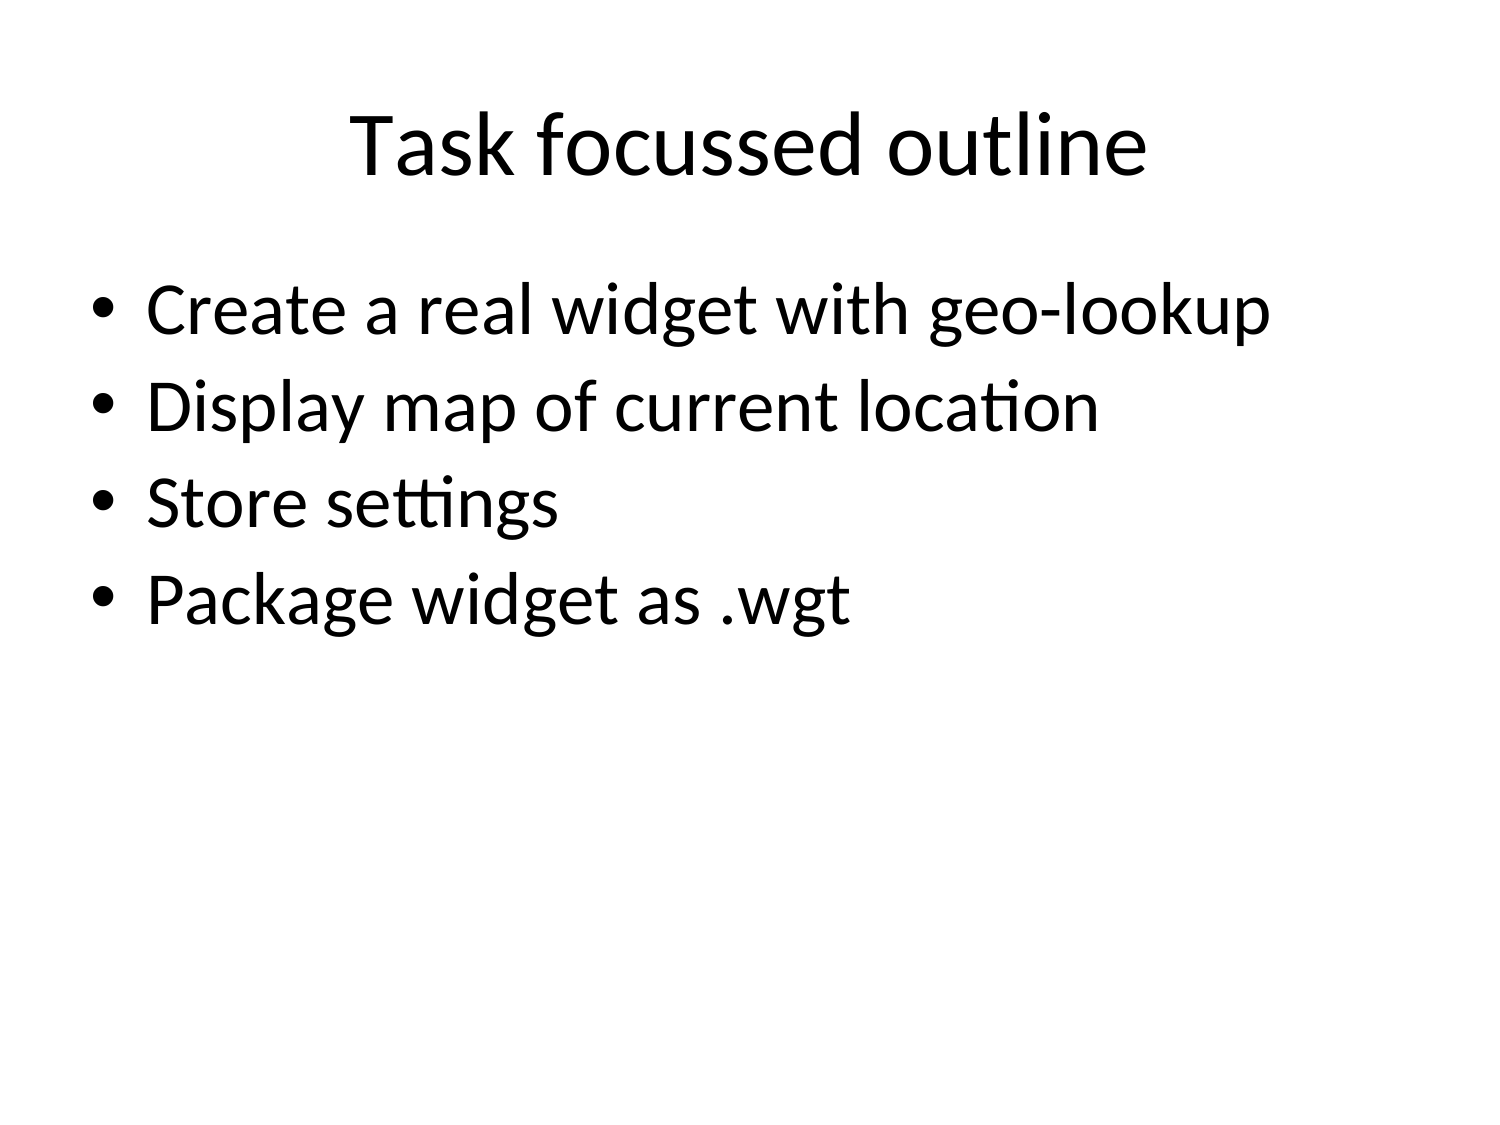

# Task focussed outline
Create a real widget with geo-lookup
Display map of current location
Store settings
Package widget as .wgt